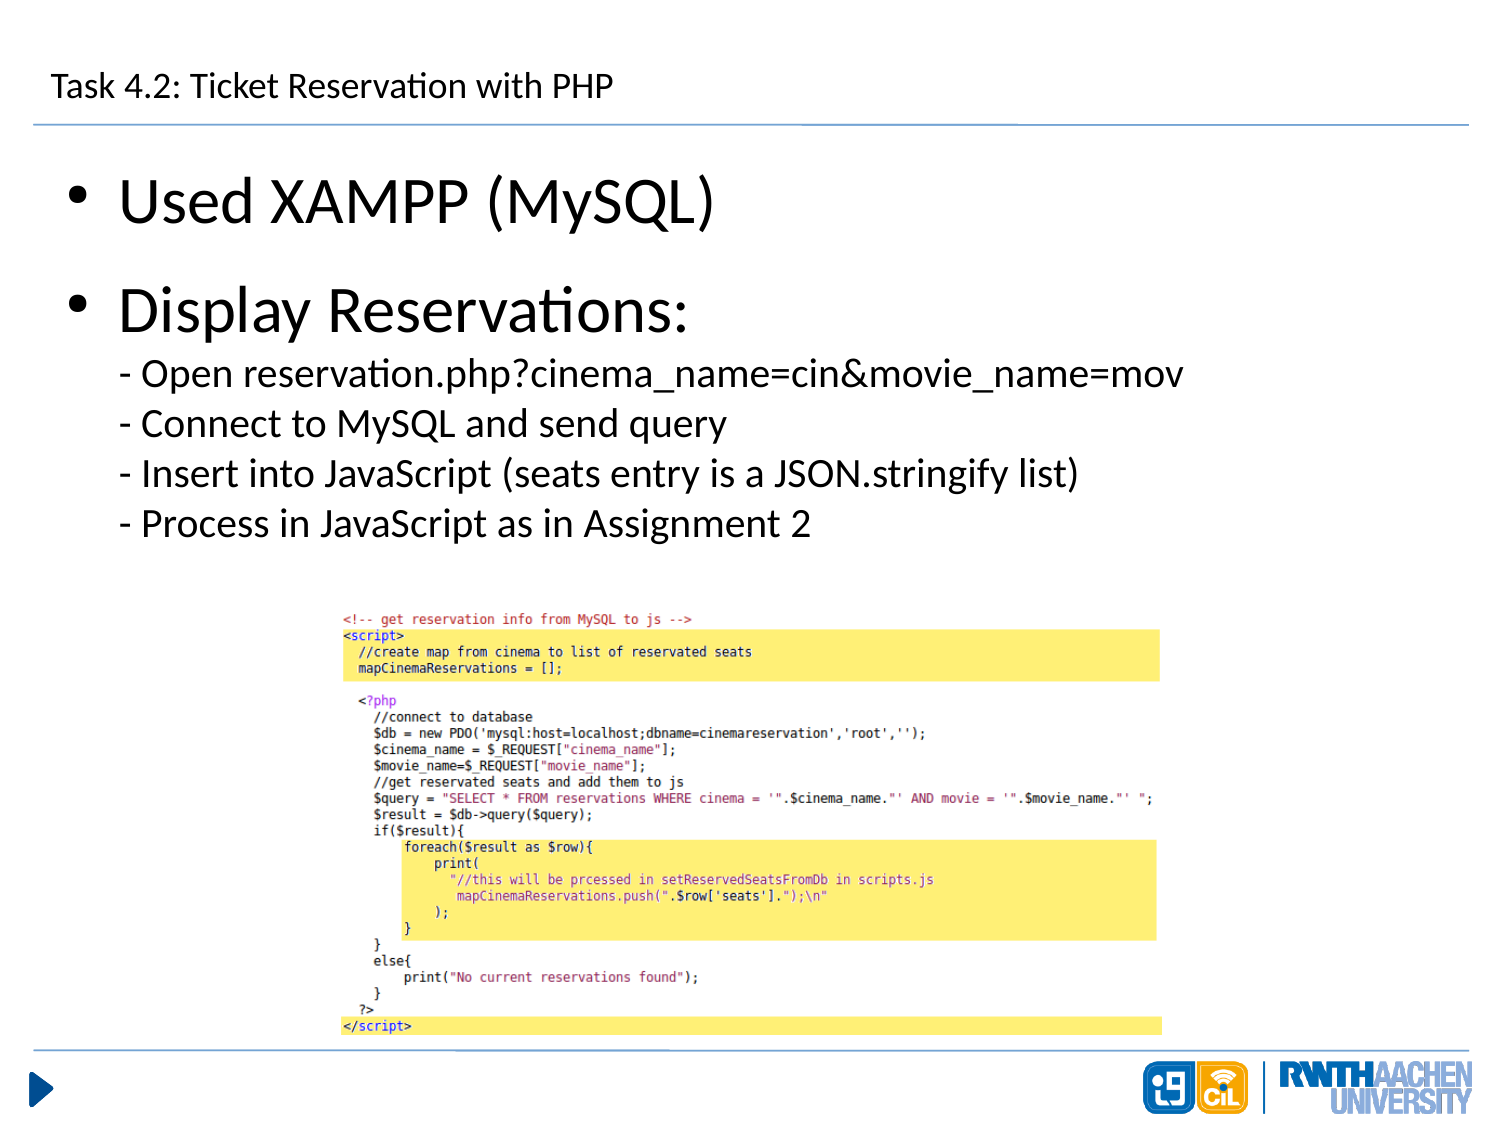

# Task 4.2: Ticket Reservation with PHP
Used XAMPP (MySQL)
Display Reservations:
- Open reservation.php?cinema_name=cin&movie_name=mov
- Connect to MySQL and send query
- Insert into JavaScript (seats entry is a JSON.stringify list)
- Process in JavaScript as in Assignment 2